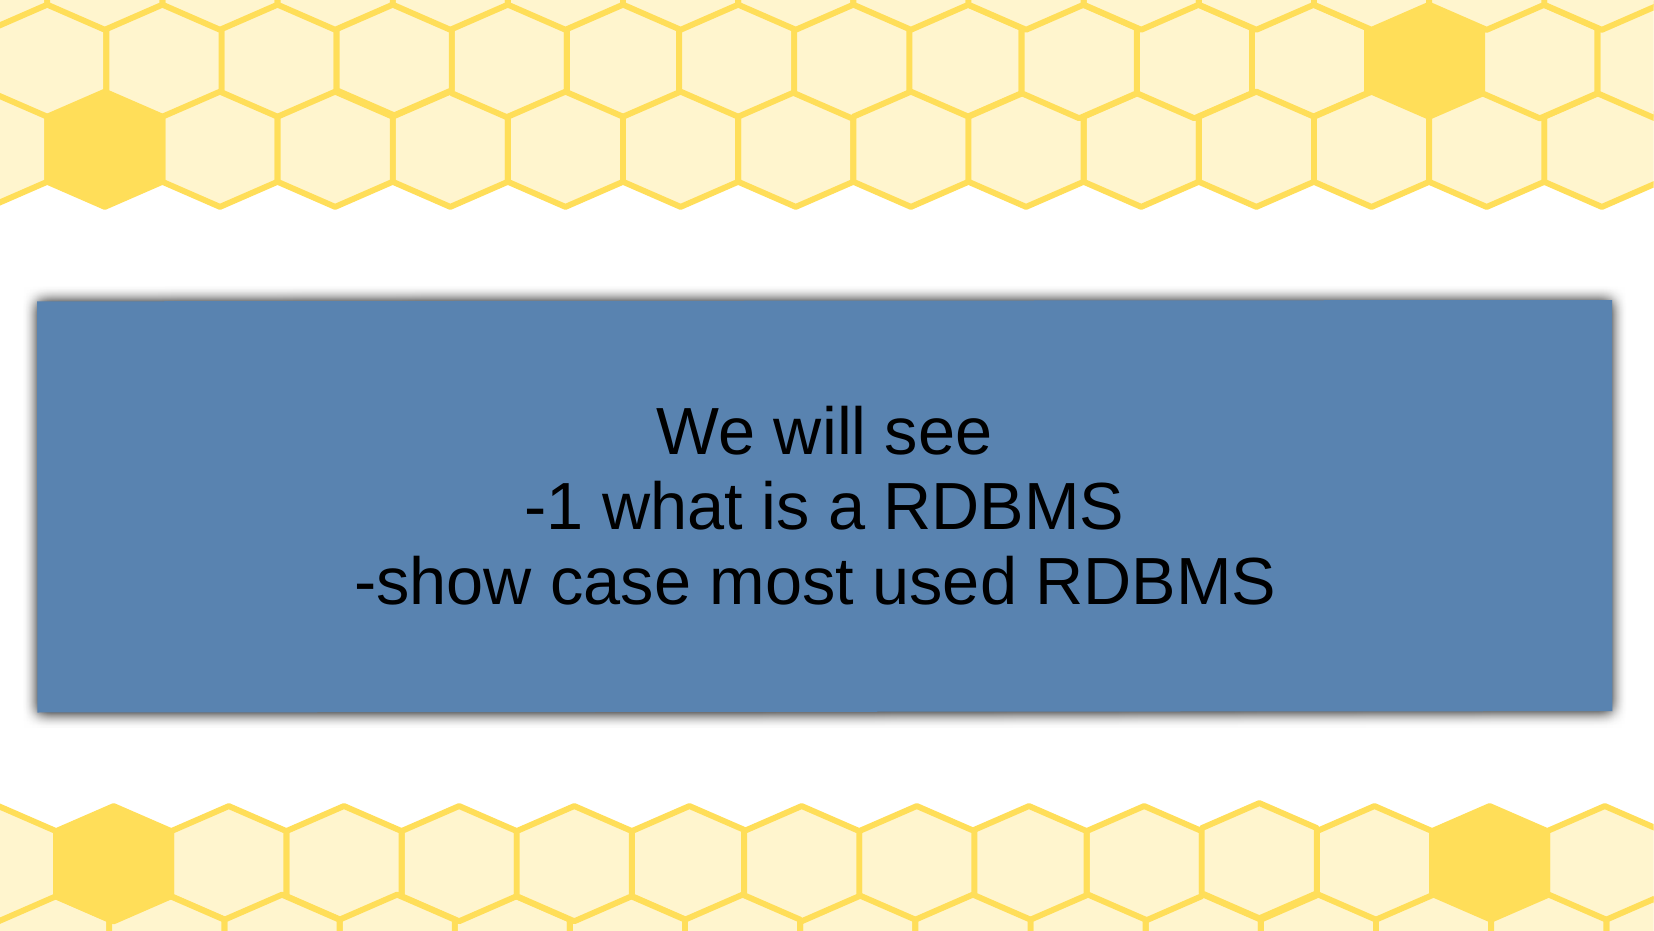

# We will see
-1 what is a RDBMS
-show case most used RDBMS